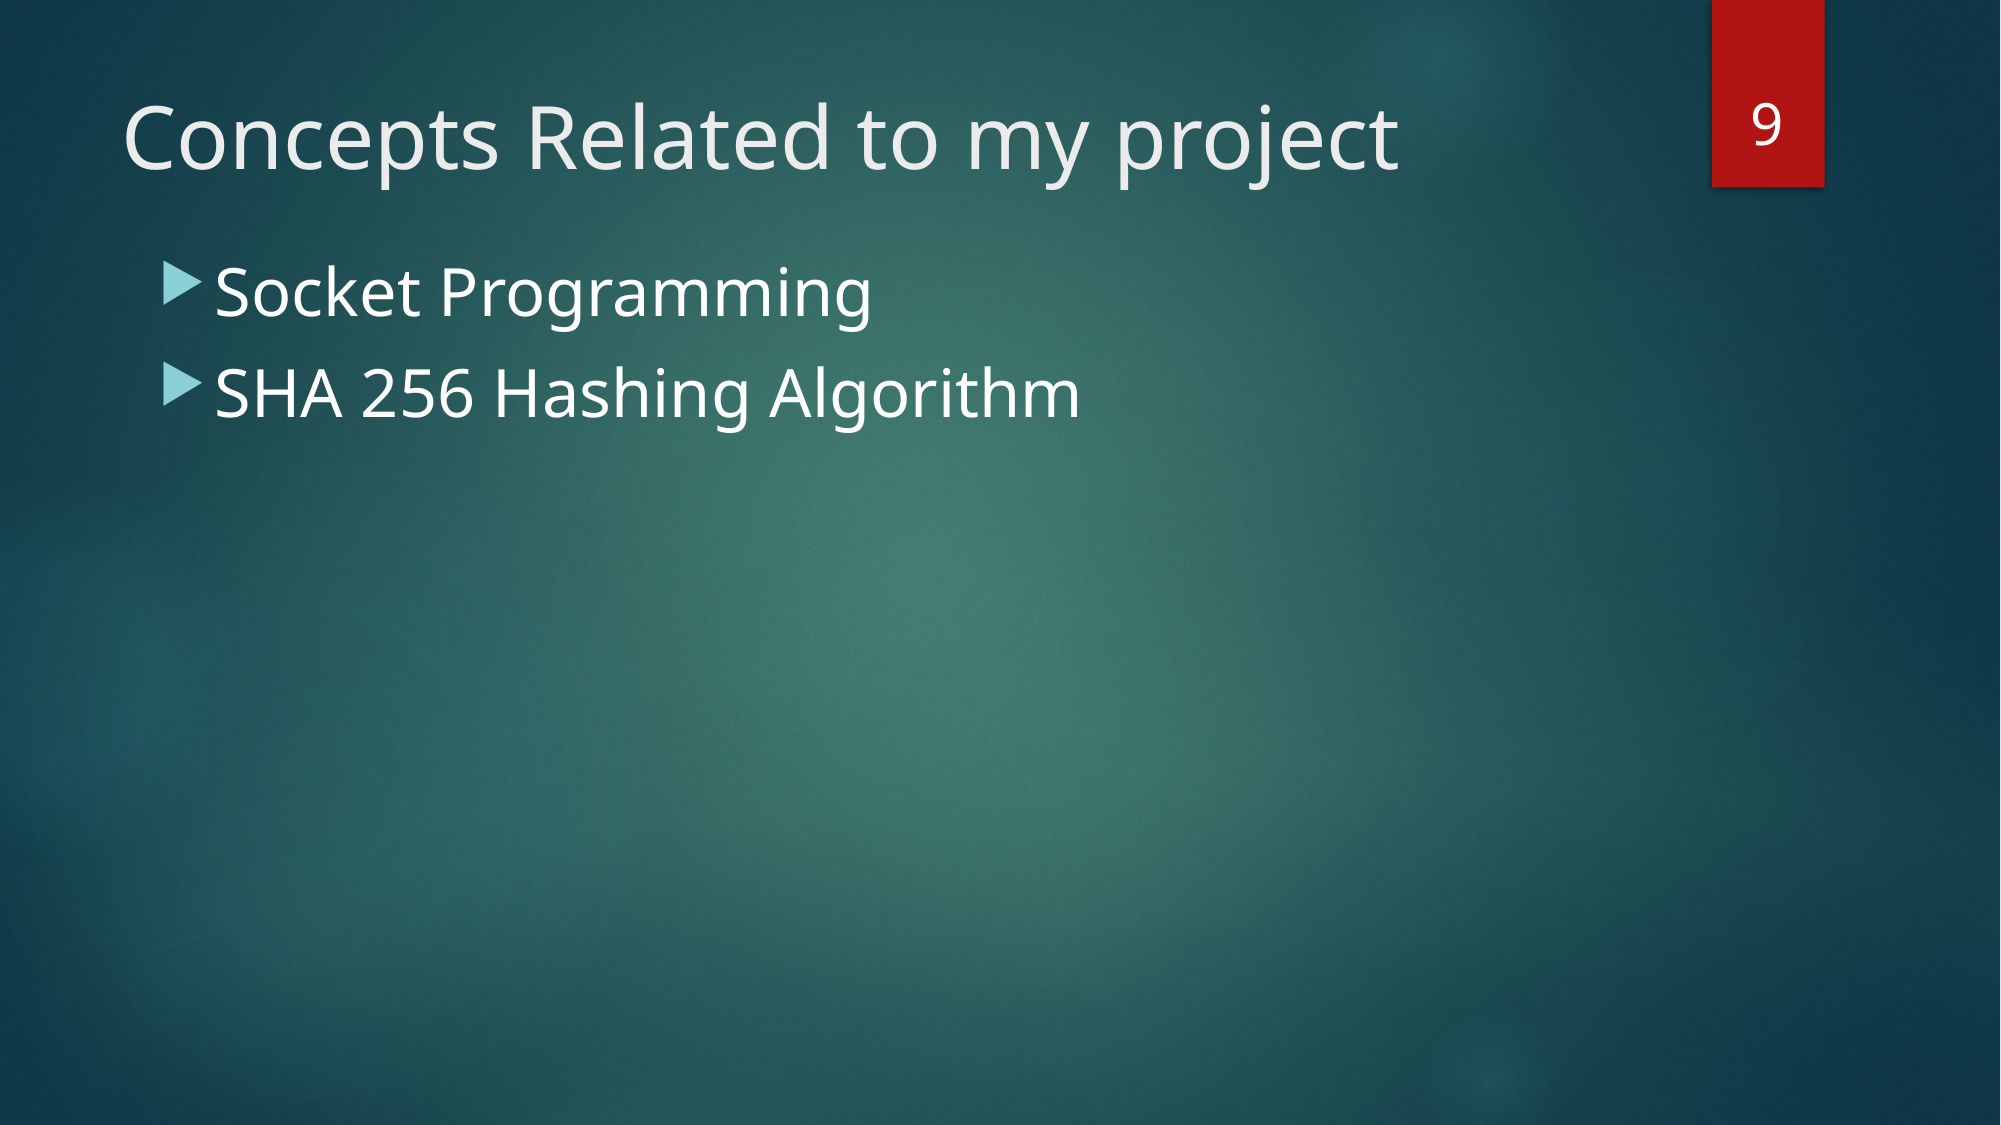

9
# Concepts Related to my project
Socket Programming
SHA 256 Hashing Algorithm